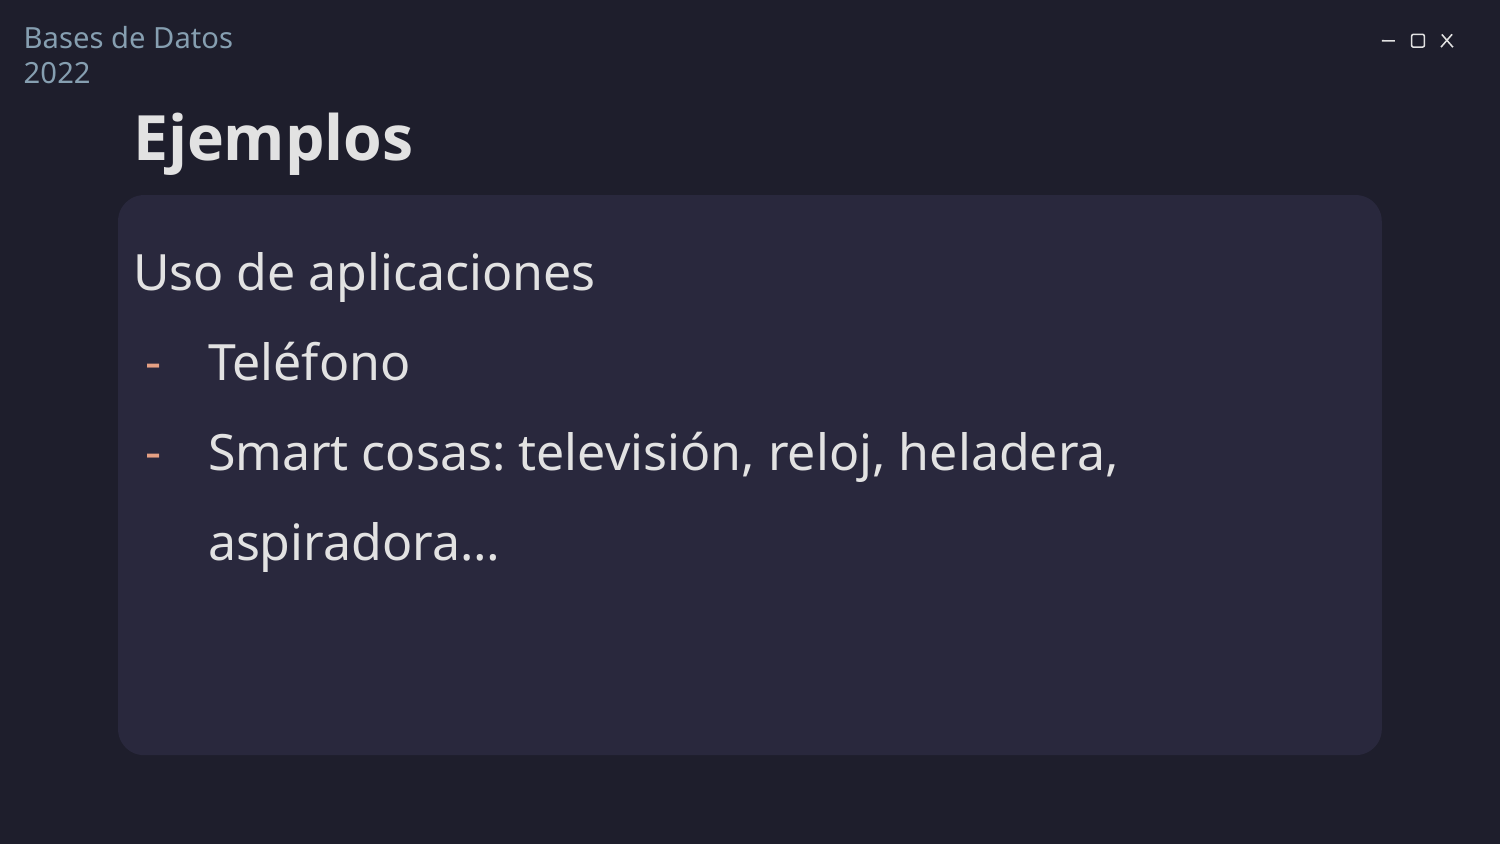

# Ejemplos
Uso de aplicaciones
Teléfono
Smart cosas: televisión, reloj, heladera, aspiradora…